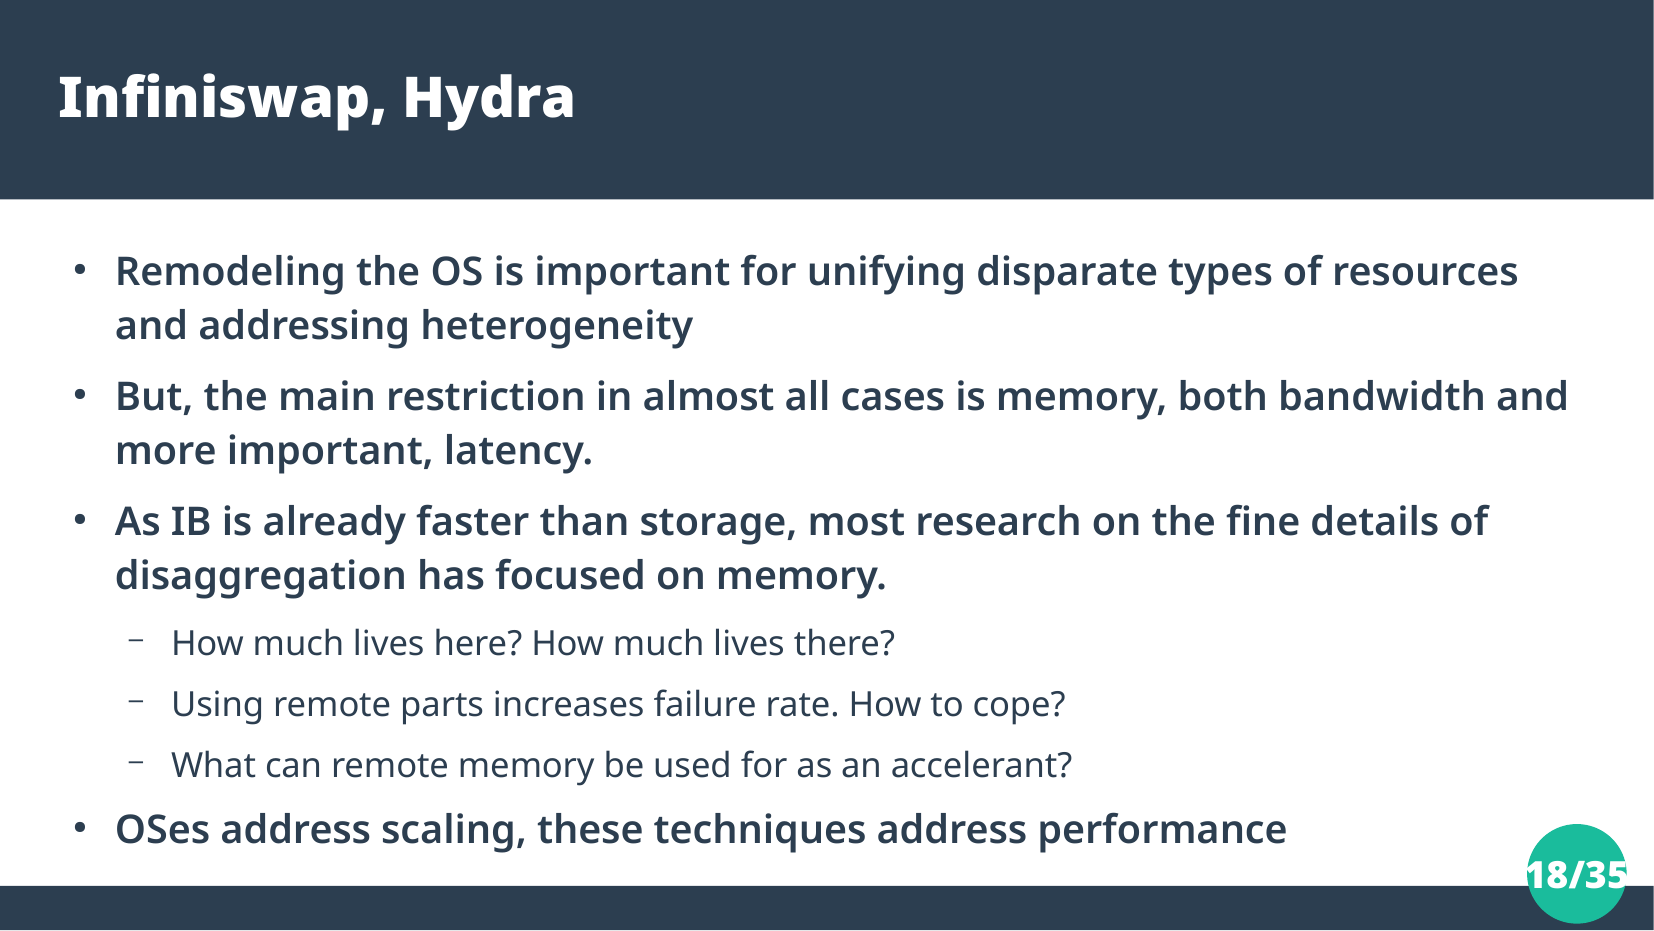

# Infiniswap, Hydra
Remodeling the OS is important for unifying disparate types of resources and addressing heterogeneity
But, the main restriction in almost all cases is memory, both bandwidth and more important, latency.
As IB is already faster than storage, most research on the fine details of disaggregation has focused on memory.
How much lives here? How much lives there?
Using remote parts increases failure rate. How to cope?
What can remote memory be used for as an accelerant?
OSes address scaling, these techniques address performance